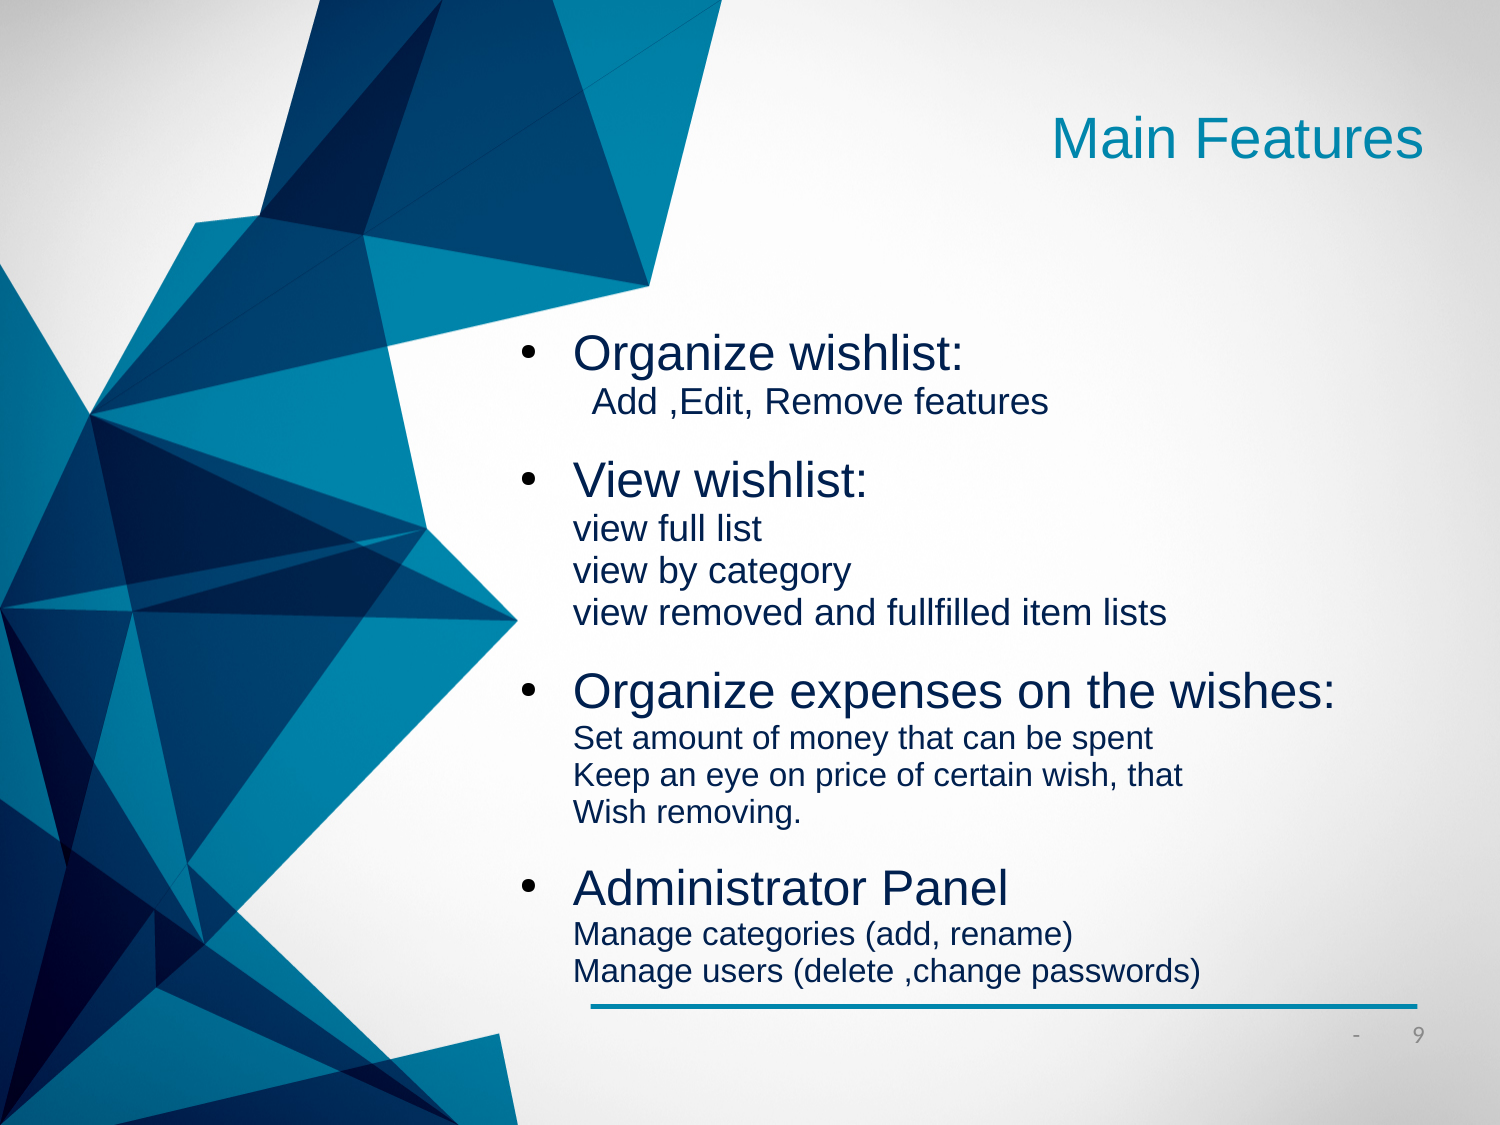

# Main Features
Organize wishlist:
 Add ,Edit, Remove features
View wishlist:
view full list
view by category
view removed and fullfilled item lists
Organize expenses on the wishes:
Set amount of money that can be spent
Keep an eye on price of certain wish, that
Wish removing.
Administrator Panel
Manage categories (add, rename)
Manage users (delete ,change passwords)
9